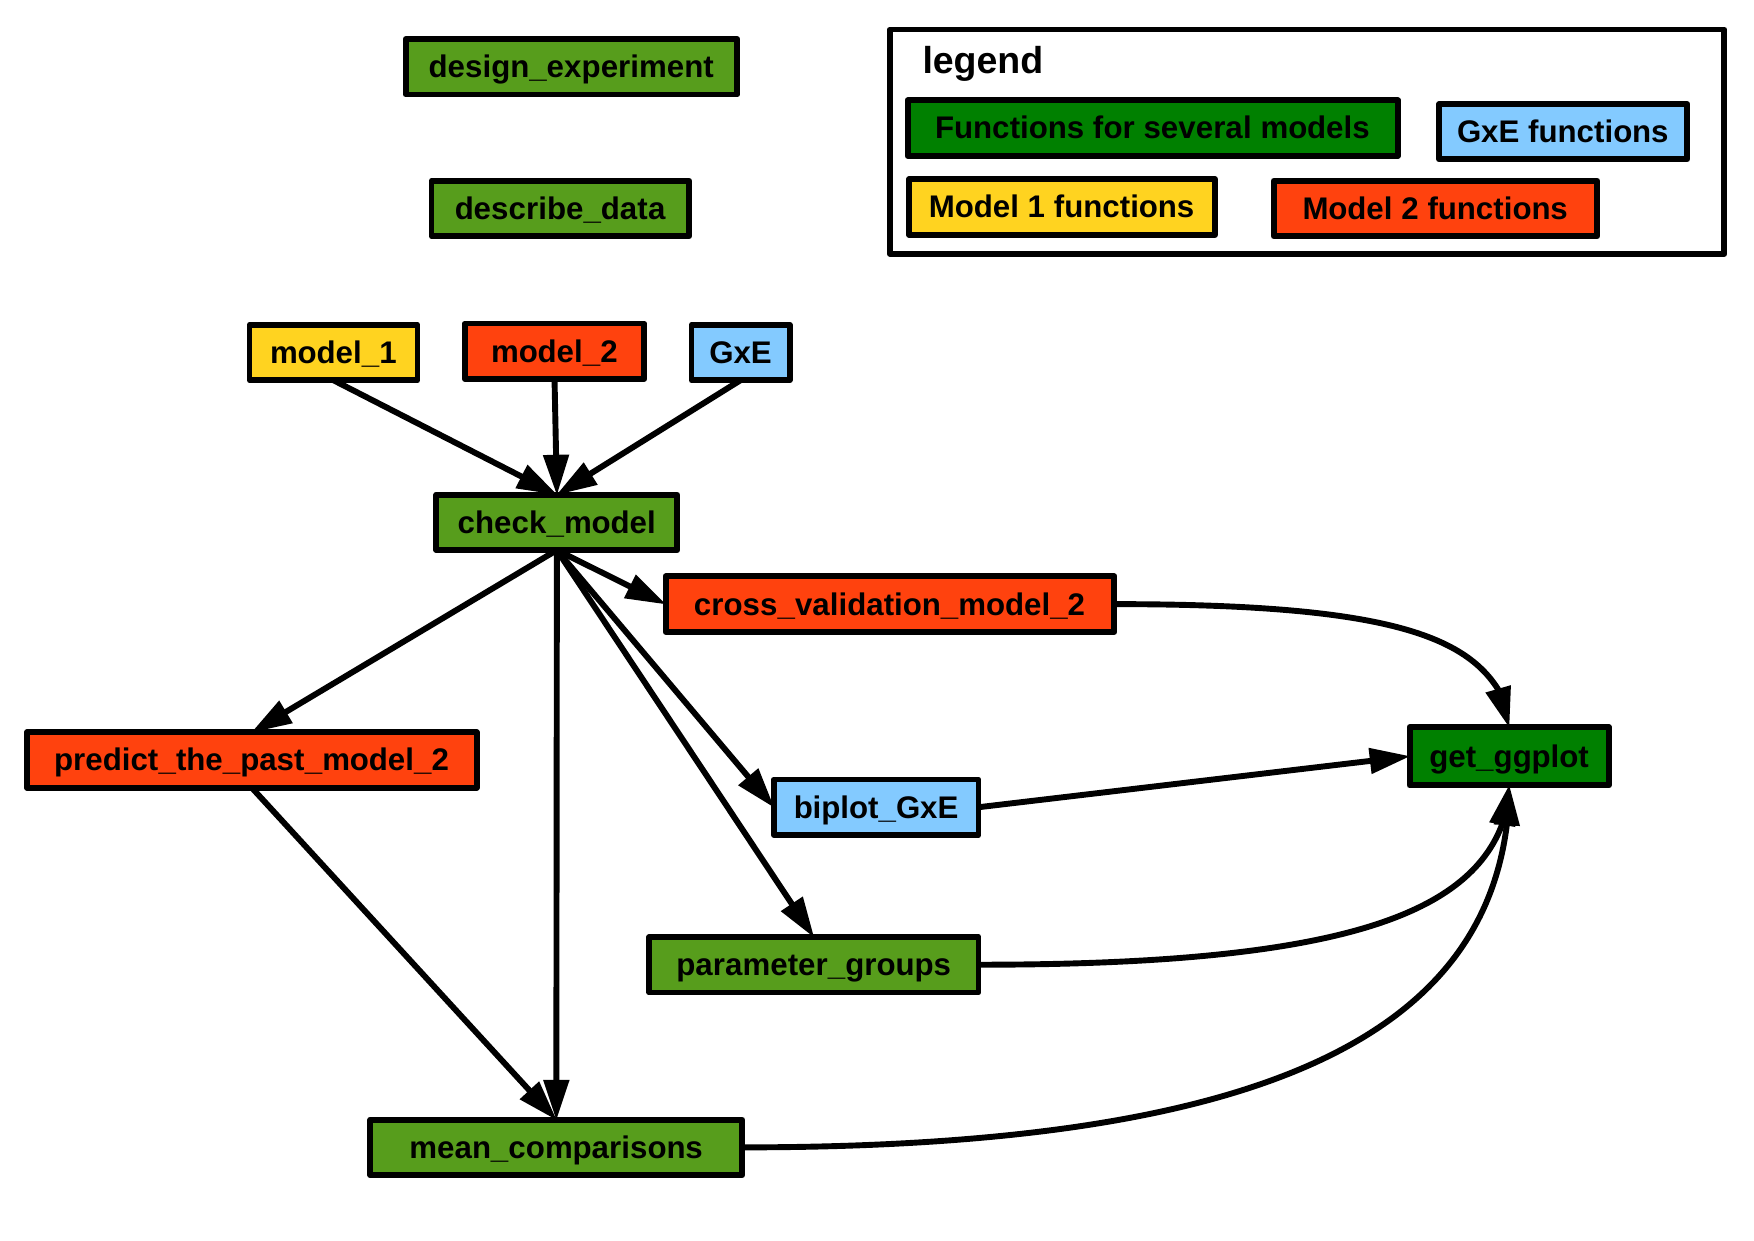

legend
design_experiment
Functions for several models
GxE functions
Model 1 functions
describe_data
Model 2 functions
model_2
model_1
GxE
check_model
cross_validation_model_2
get_ggplot
predict_the_past_model_2
biplot_GxE
parameter_groups
mean_comparisons